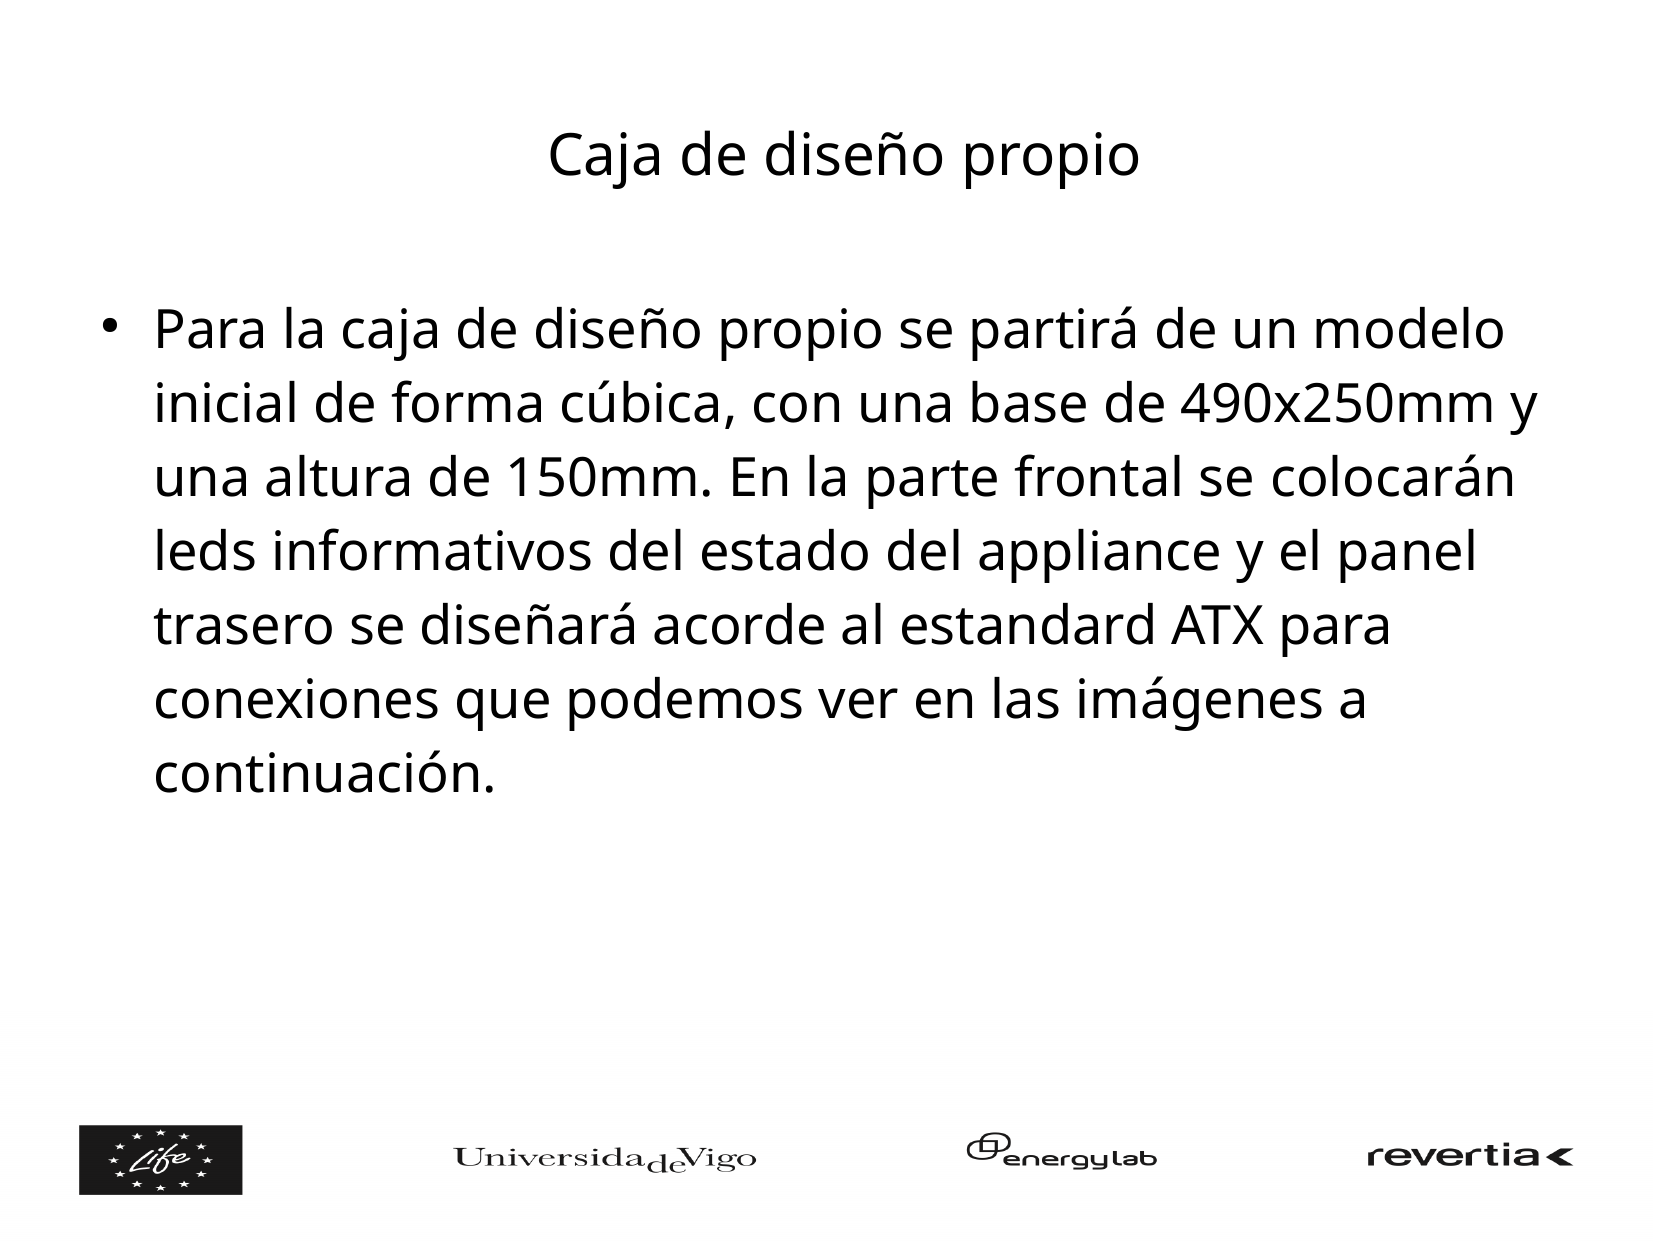

# Caja de diseño propio
Para la caja de diseño propio se partirá de un modelo inicial de forma cúbica, con una base de 490x250mm y una altura de 150mm. En la parte frontal se colocarán leds informativos del estado del appliance y el panel trasero se diseñará acorde al estandard ATX para conexiones que podemos ver en las imágenes a continuación.